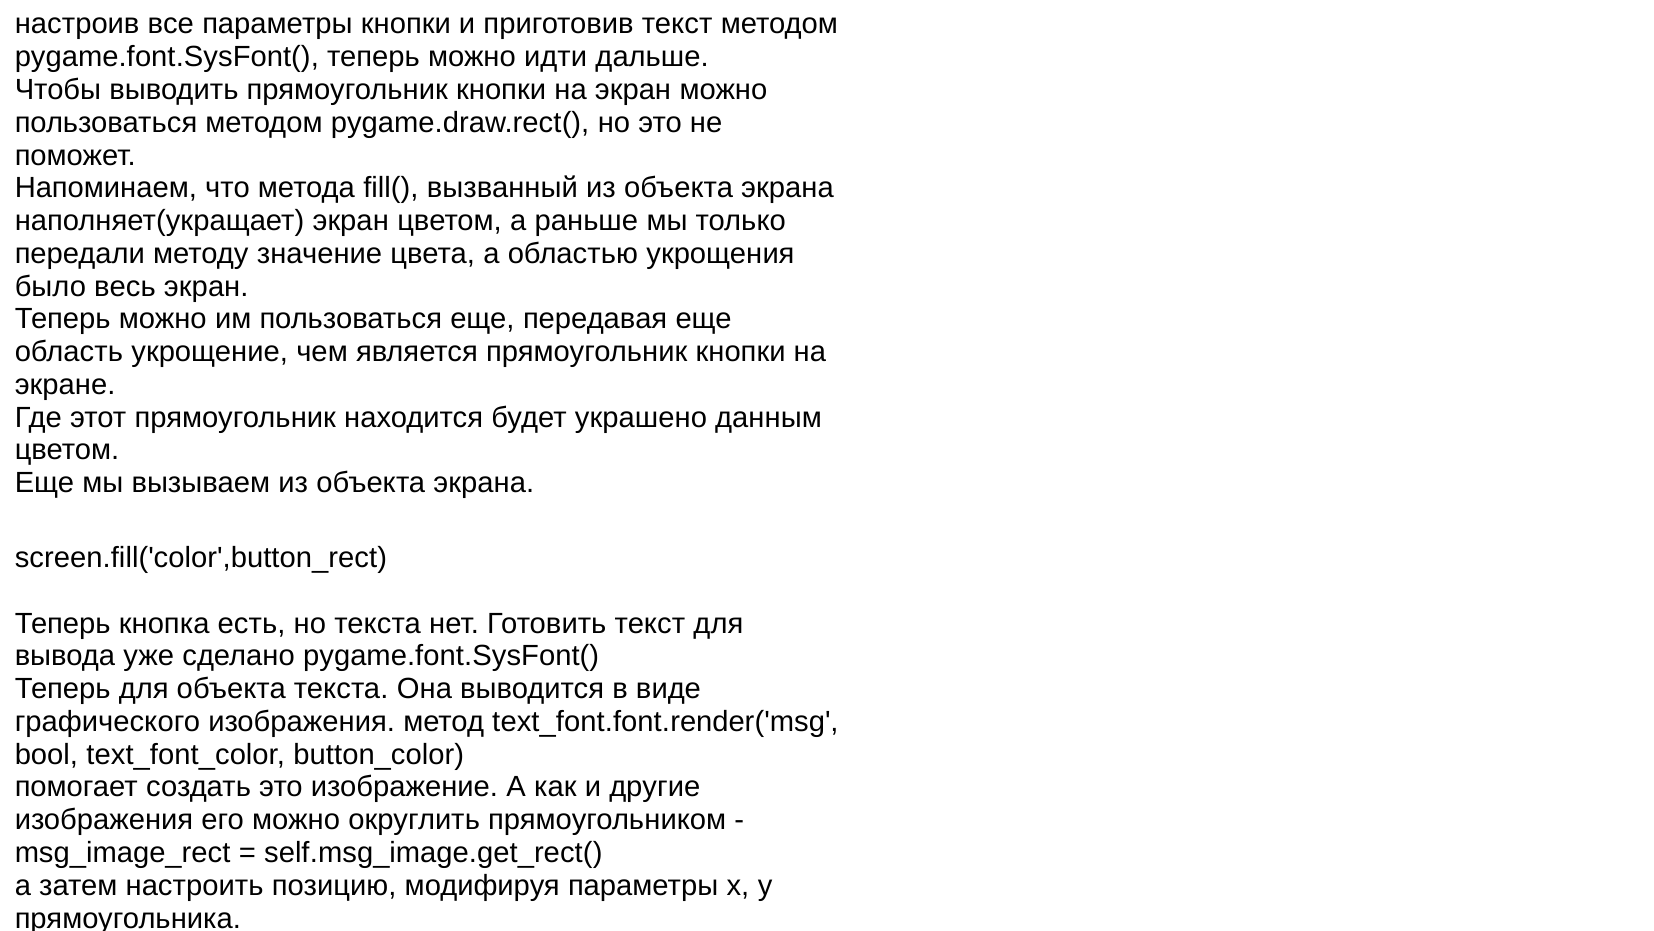

настроив все параметры кнопки и приготовив текст методом pygame.font.SysFont(), теперь можно идти дальше.
Чтобы выводить прямоугольник кнопки на экран можно пользоваться методом pygame.draw.rect(), но это не
поможет.
Напоминаем, что метода fill(), вызванный из объекта экрана наполняет(укращает) экран цветом, а раньше мы только
передали методу значение цвета, а областью укрощения было весь экран.
Теперь можно им пользоваться еще, передавая еще область укрощение, чем является прямоугольник кнопки на экране.
Где этот прямоугольник находится будет украшено данным цветом.
Еще мы вызываем из объекта экрана.
screen.fill('color',button_rect)
Теперь кнопка есть, но текста нет. Готовить текст для вывода уже сделано pygame.font.SysFont()
Теперь для объекта текста. Она выводится в виде графического изображения. метод text_font.font.render('msg', bool, text_font_color, button_color)
помогает создать это изображение. А как и другие изображения его можно округлить прямоугольником -
msg_image_rect = self.msg_image.get_rect()
а затем настроить позицию, модифируя параметры x, y прямоугольника.